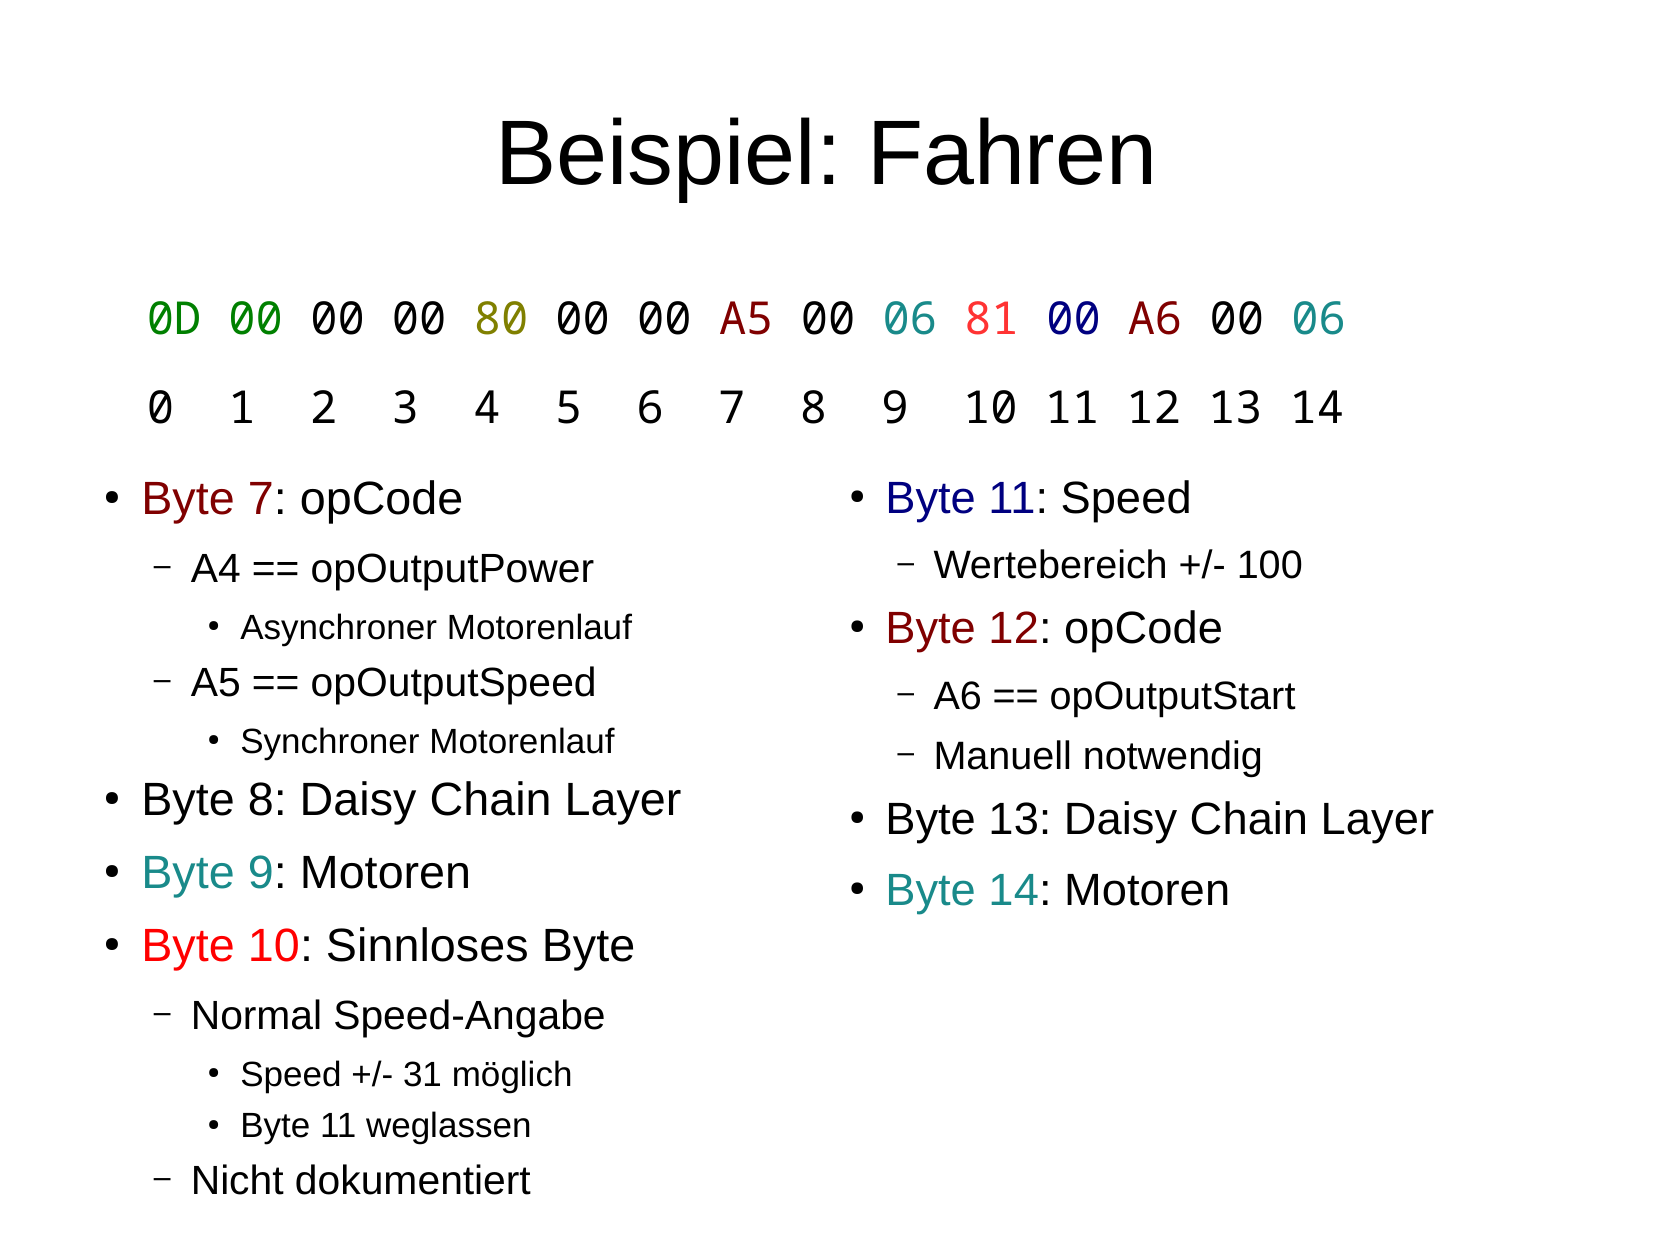

# Beispiel: Fahren
0D 00 00 00 80 00 00 A5 00 06 81 00 A6 00 06
0 1 2 3 4 5 6 7 8 9 10 11 12 13 14
Byte 7: opCode
A4 == opOutputPower
Asynchroner Motorenlauf
A5 == opOutputSpeed
Synchroner Motorenlauf
Byte 8: Daisy Chain Layer
Byte 9: Motoren
Byte 10: Sinnloses Byte
Normal Speed-Angabe
Speed +/- 31 möglich
Byte 11 weglassen
Nicht dokumentiert
Byte 11: Speed
Wertebereich +/- 100
Byte 12: opCode
A6 == opOutputStart
Manuell notwendig
Byte 13: Daisy Chain Layer
Byte 14: Motoren